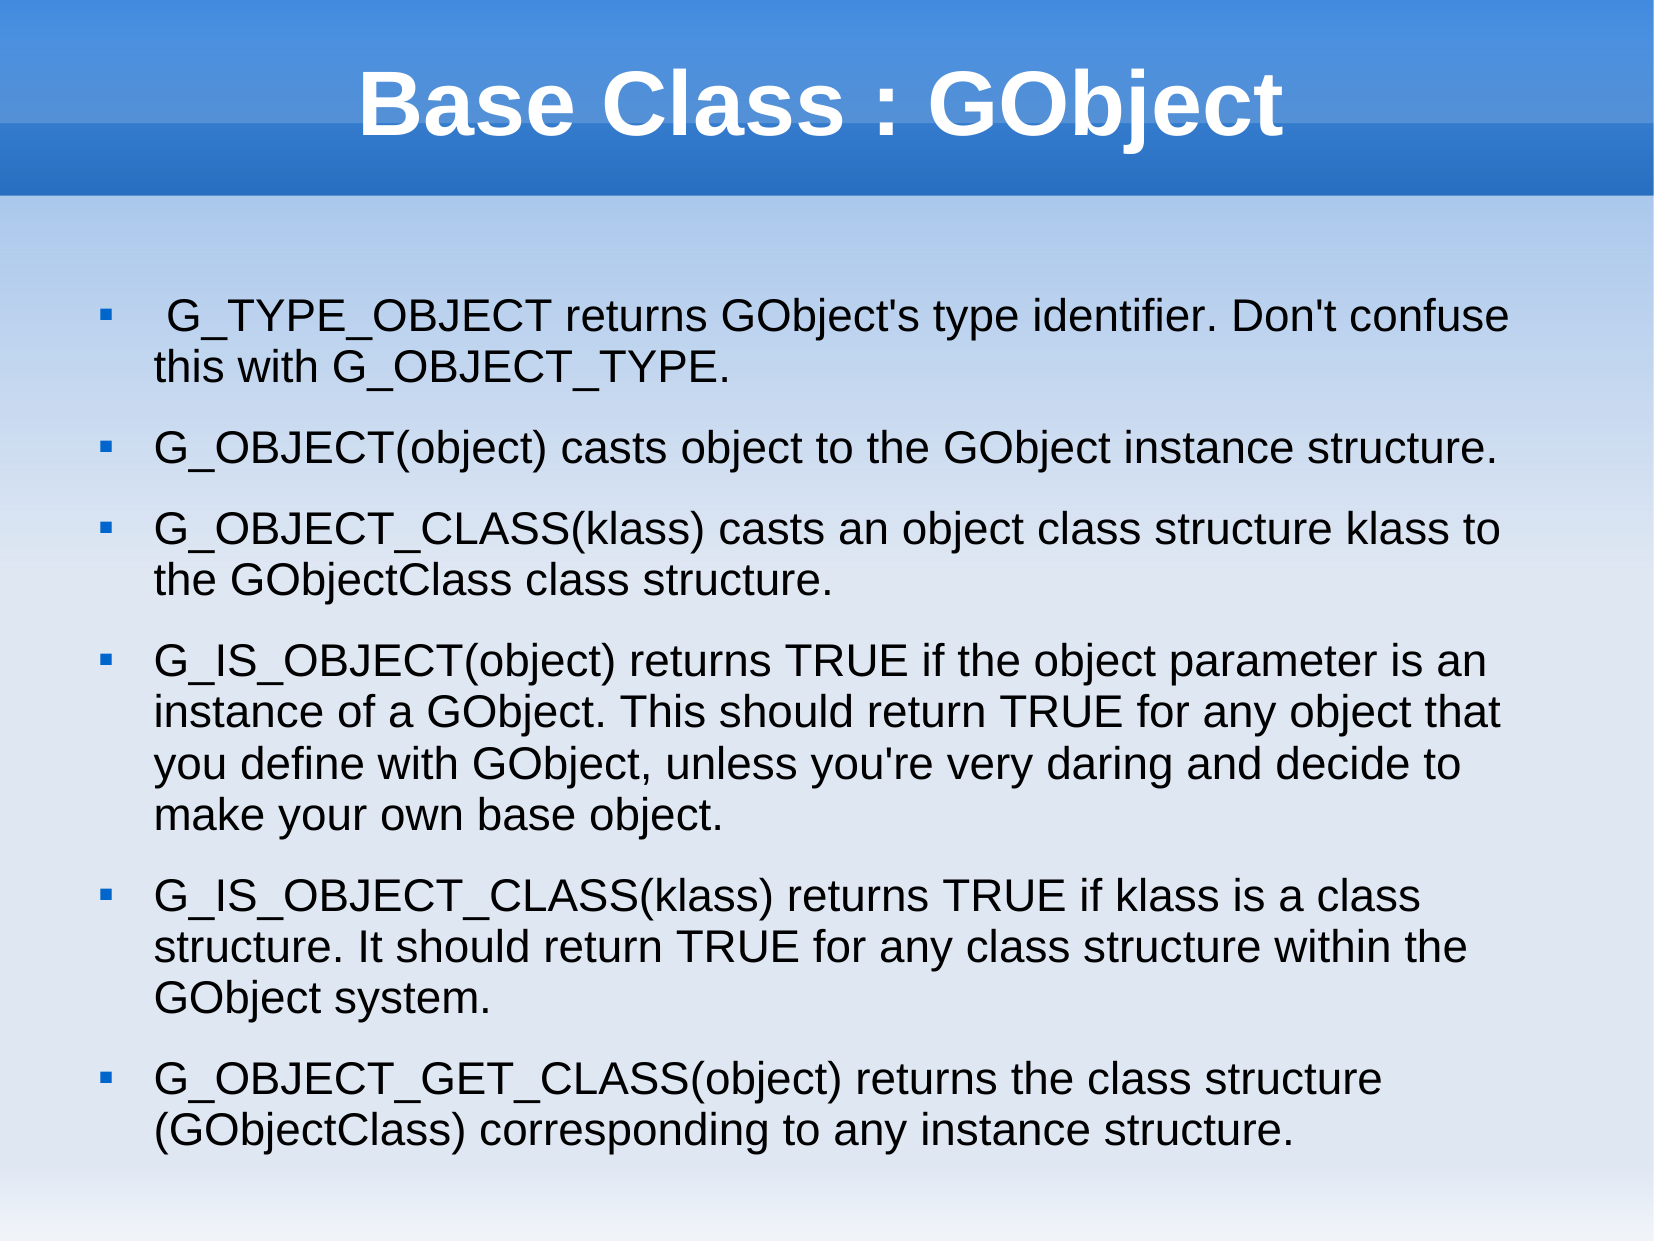

# Base Class : GObject
 G_TYPE_OBJECT returns GObject's type identifier. Don't confuse this with G_OBJECT_TYPE.
G_OBJECT(object) casts object to the GObject instance structure.
G_OBJECT_CLASS(klass) casts an object class structure klass to the GObjectClass class structure.
G_IS_OBJECT(object) returns TRUE if the object parameter is an instance of a GObject. This should return TRUE for any object that you define with GObject, unless you're very daring and decide to make your own base object.
G_IS_OBJECT_CLASS(klass) returns TRUE if klass is a class structure. It should return TRUE for any class structure within the GObject system.
G_OBJECT_GET_CLASS(object) returns the class structure (GObjectClass) corresponding to any instance structure.